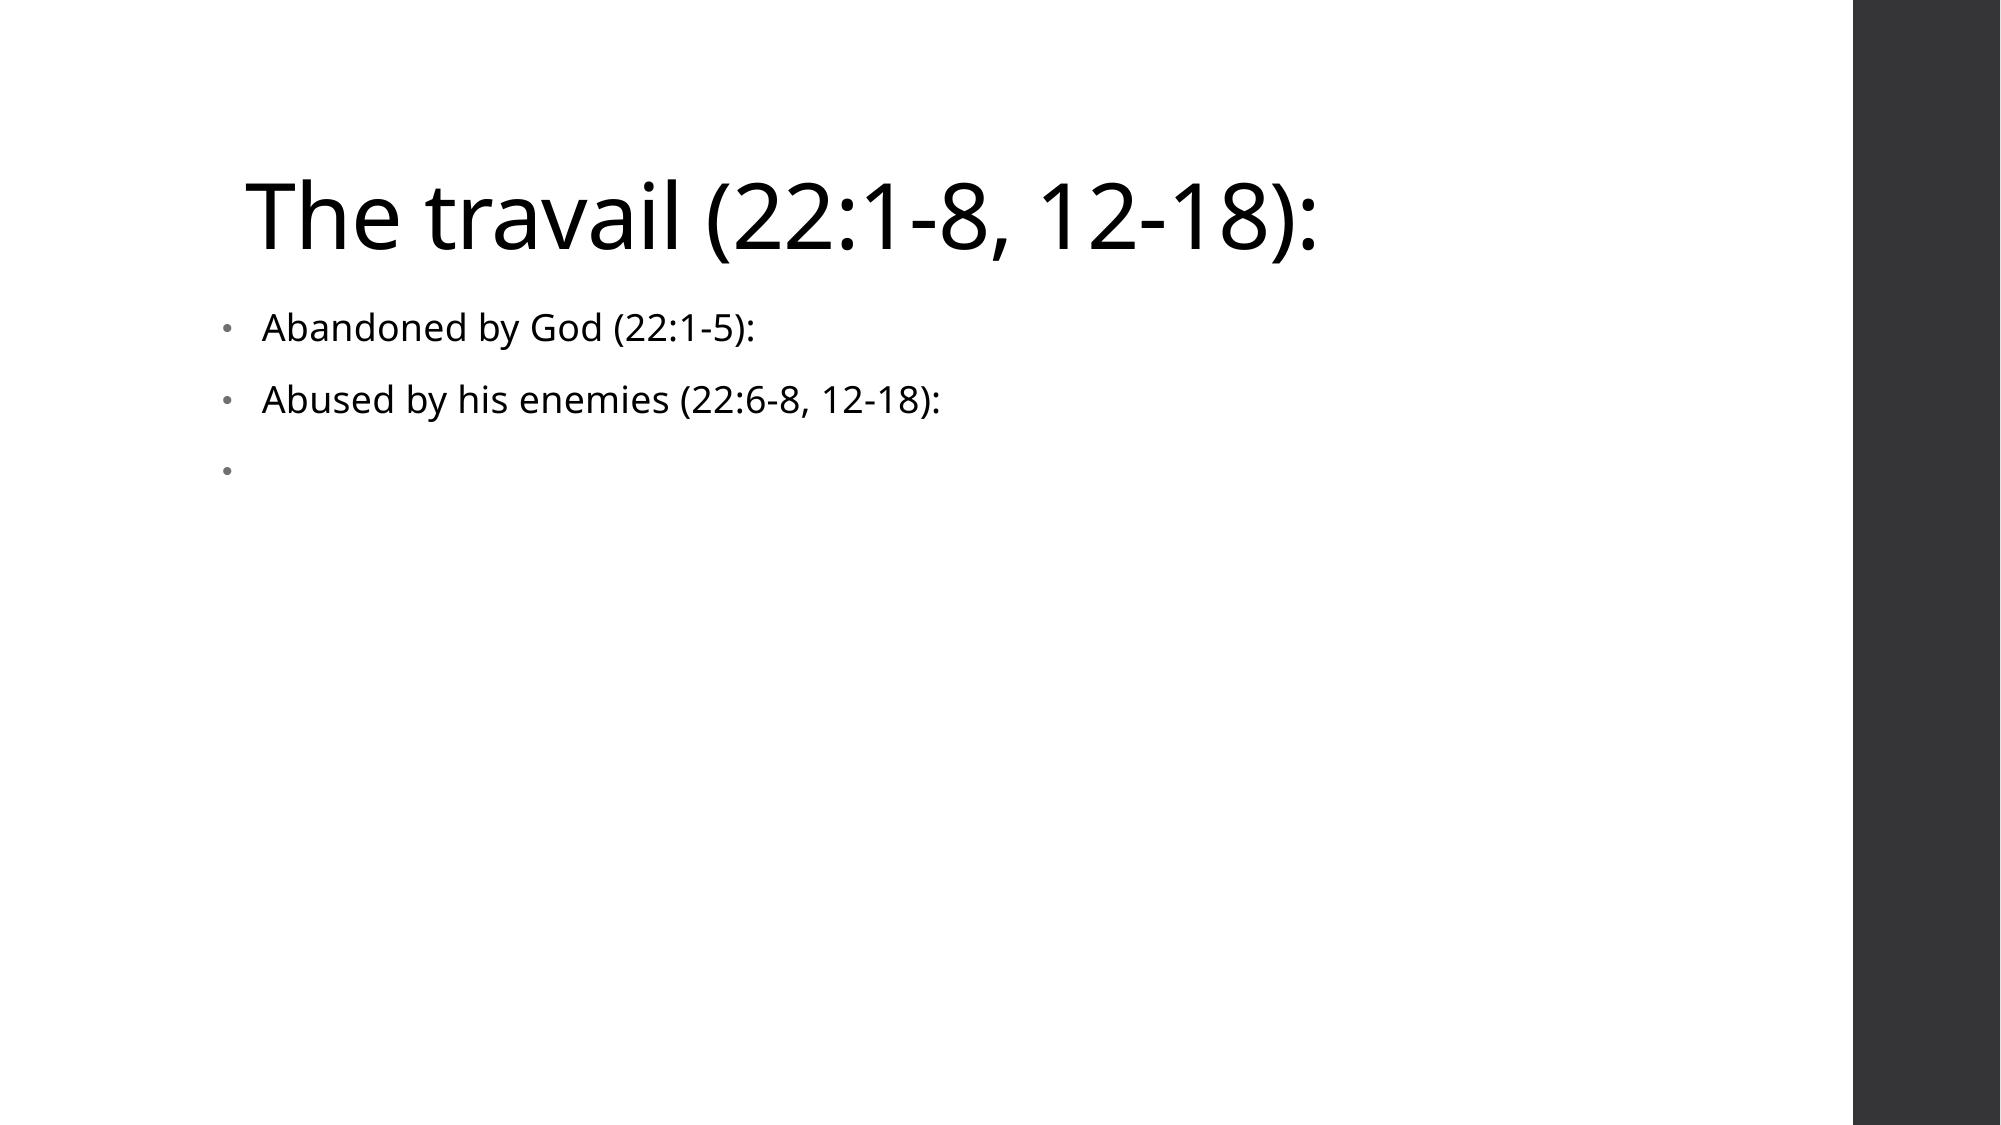

# The travail (22:1-8, 12-18):
 Abandoned by God (22:1-5):
 Abused by his enemies (22:6-8, 12-18):